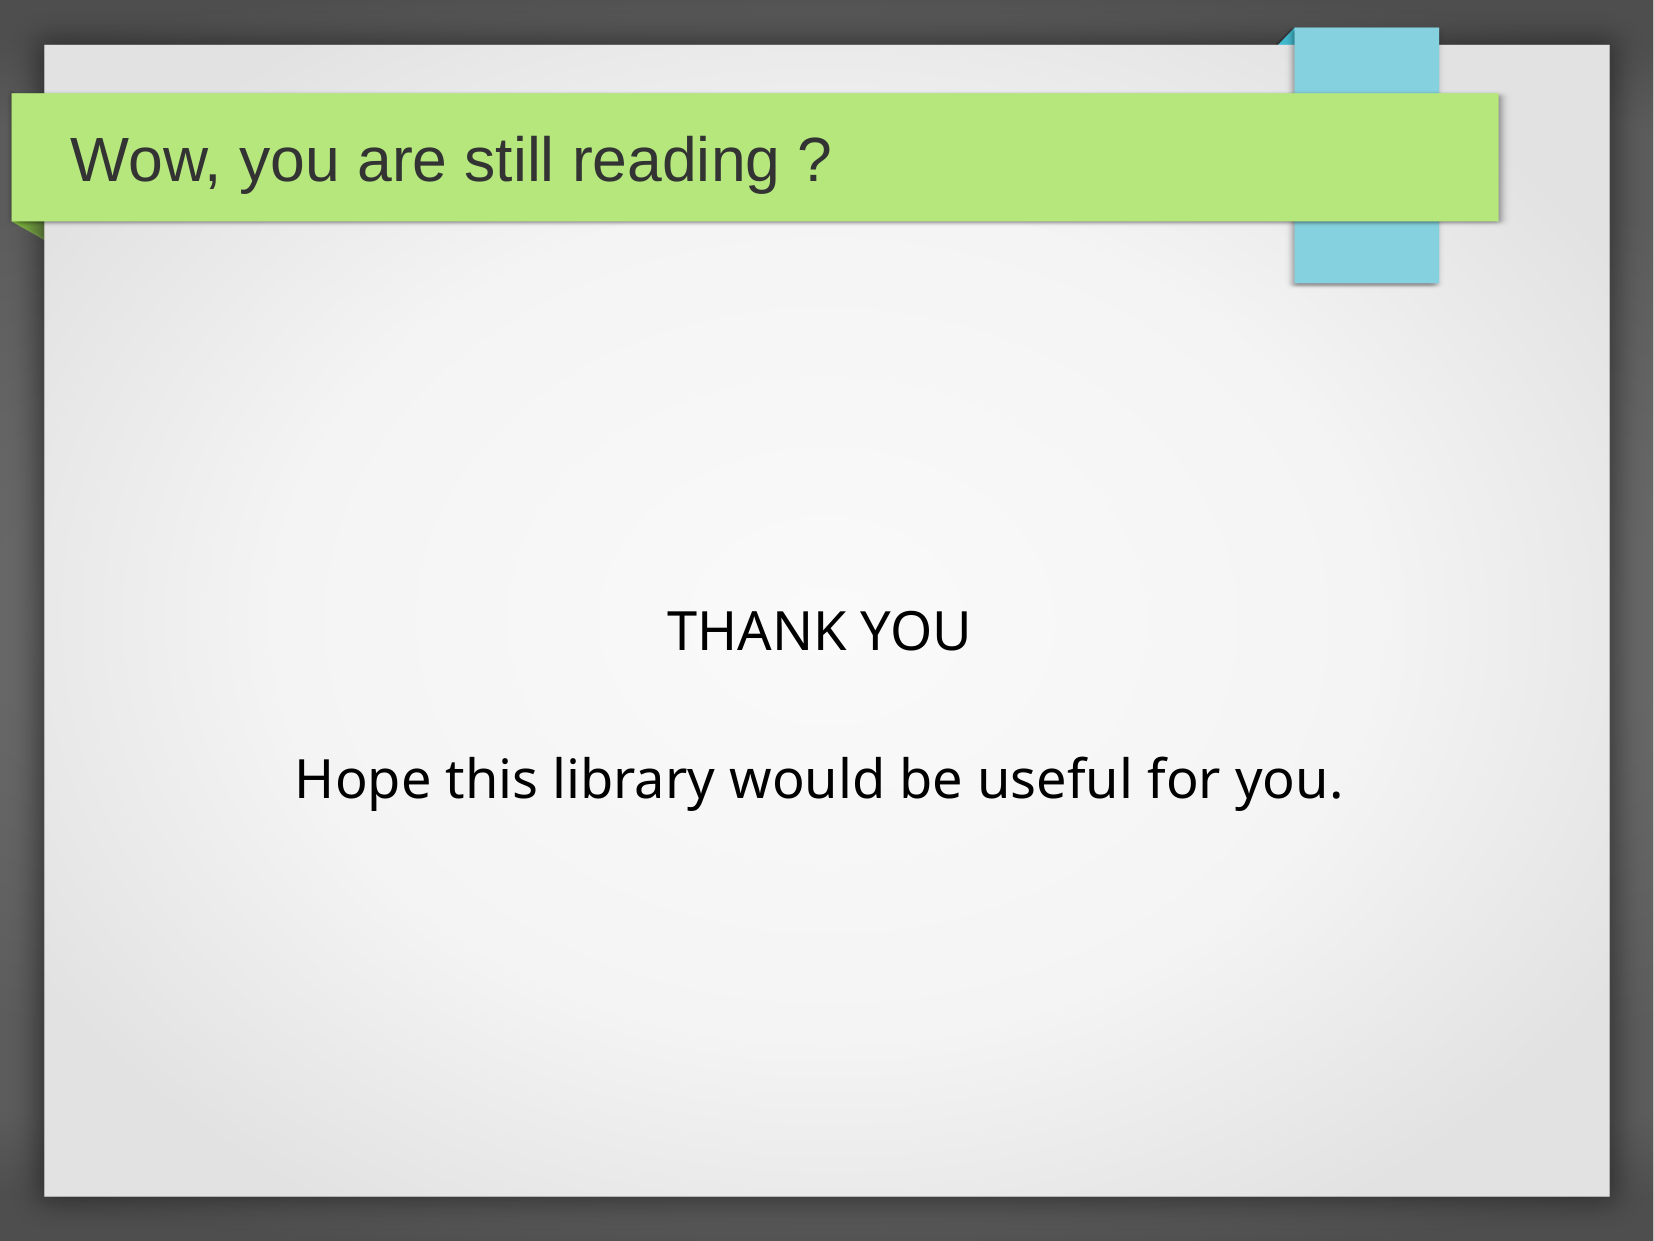

# Wow, you are still reading ?
THANK YOU
Hope this library would be useful for you.